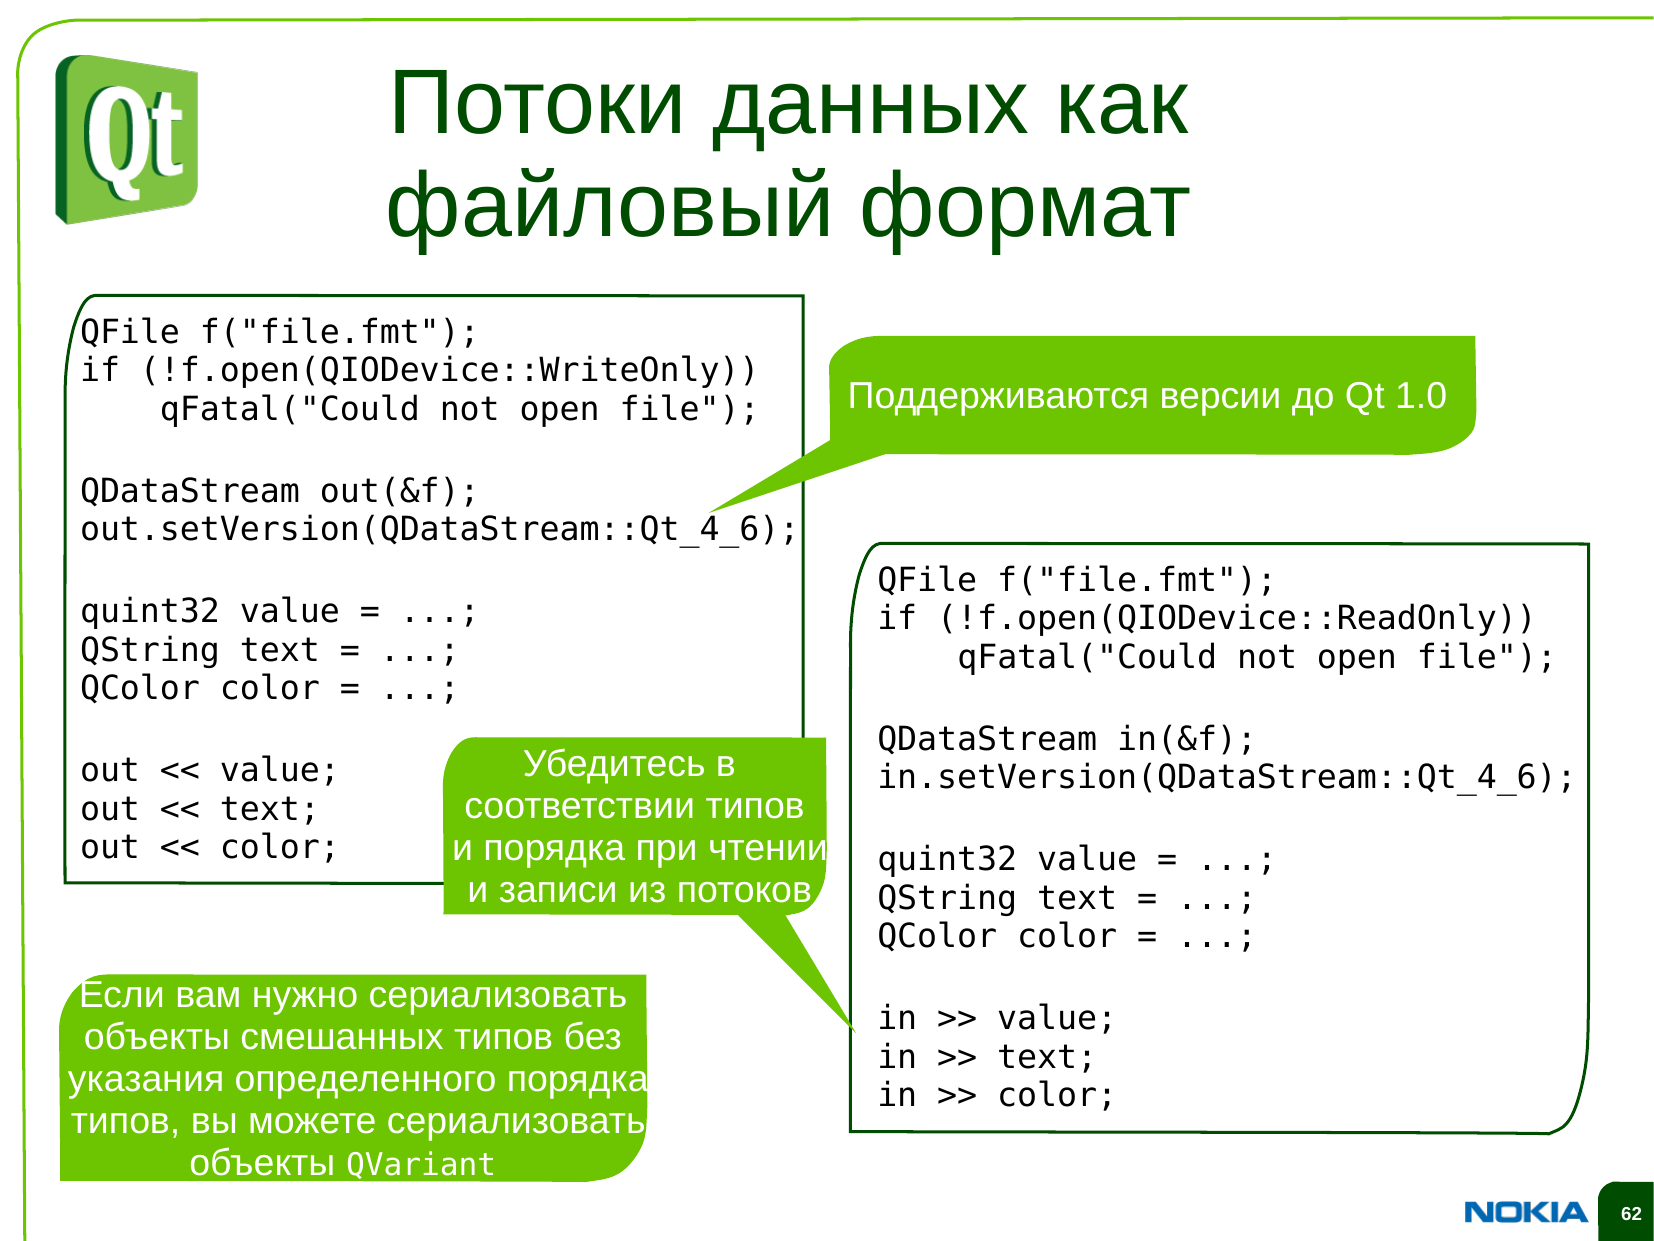

# Потоки данных как файловый формат
QFile f("file.fmt");
if (!f.open(QIODevice::WriteOnly))
 qFatal("Could not open file");
QDataStream out(&f);
out.setVersion(QDataStream::Qt_4_6);
quint32 value = ...;
QString text = ...;
QColor color = ...;
out << value;
out << text;
out << color;
Поддерживаются версии до Qt 1.0
QFile f("file.fmt");
if (!f.open(QIODevice::ReadOnly))
 qFatal("Could not open file");
QDataStream in(&f);
in.setVersion(QDataStream::Qt_4_6);
quint32 value = ...;
QString text = ...;
QColor color = ...;
in >> value;
in >> text;
in >> color;
Убедитесь в
соответствии типов
 и порядка при чтении
 и записи из потоков
Если вам нужно сериализовать
объекты смешанных типов без
 указания определенного порядка
 типов, вы можете сериализовать
 объекты QVariant